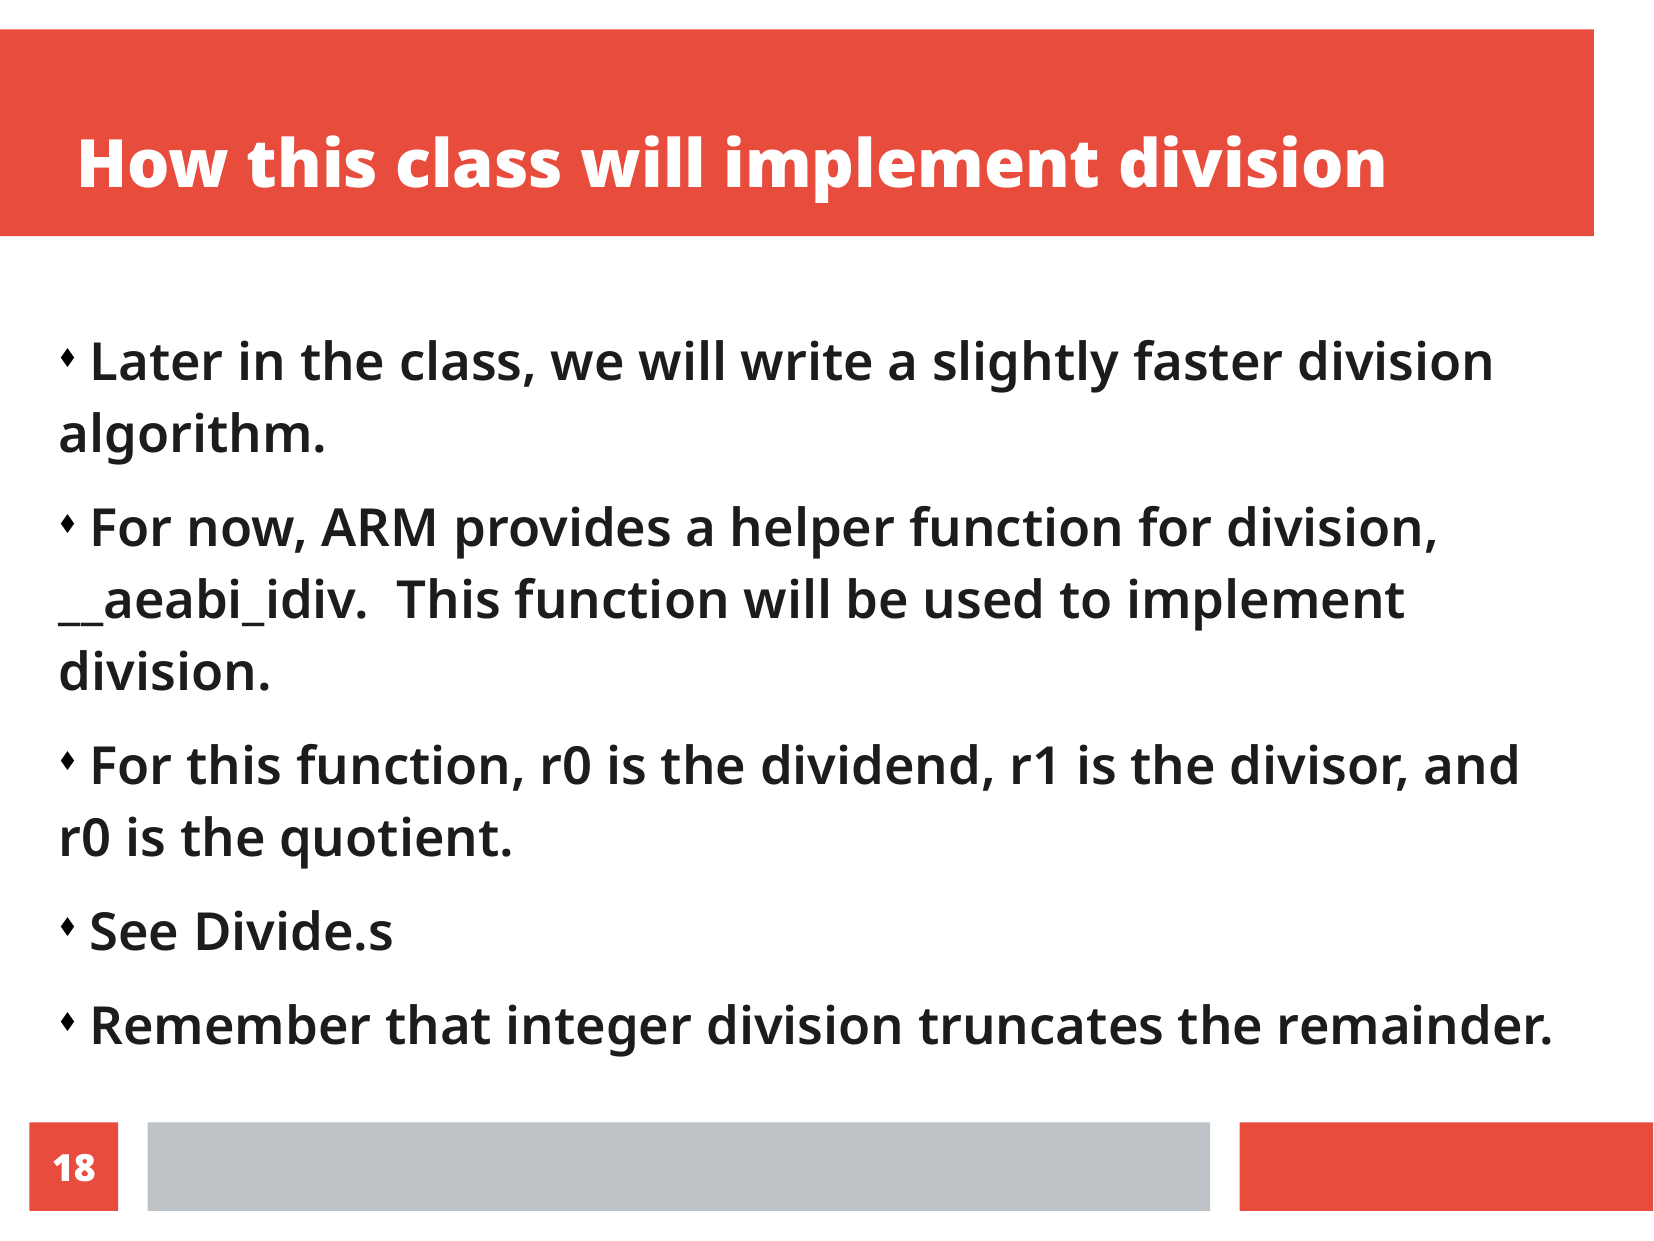

# How this class will implement division
 Later in the class, we will write a slightly faster division algorithm.
 For now, ARM provides a helper function for division, __aeabi_idiv. This function will be used to implement division.
 For this function, r0 is the dividend, r1 is the divisor, and r0 is the quotient.
 See Divide.s
 Remember that integer division truncates the remainder.
18